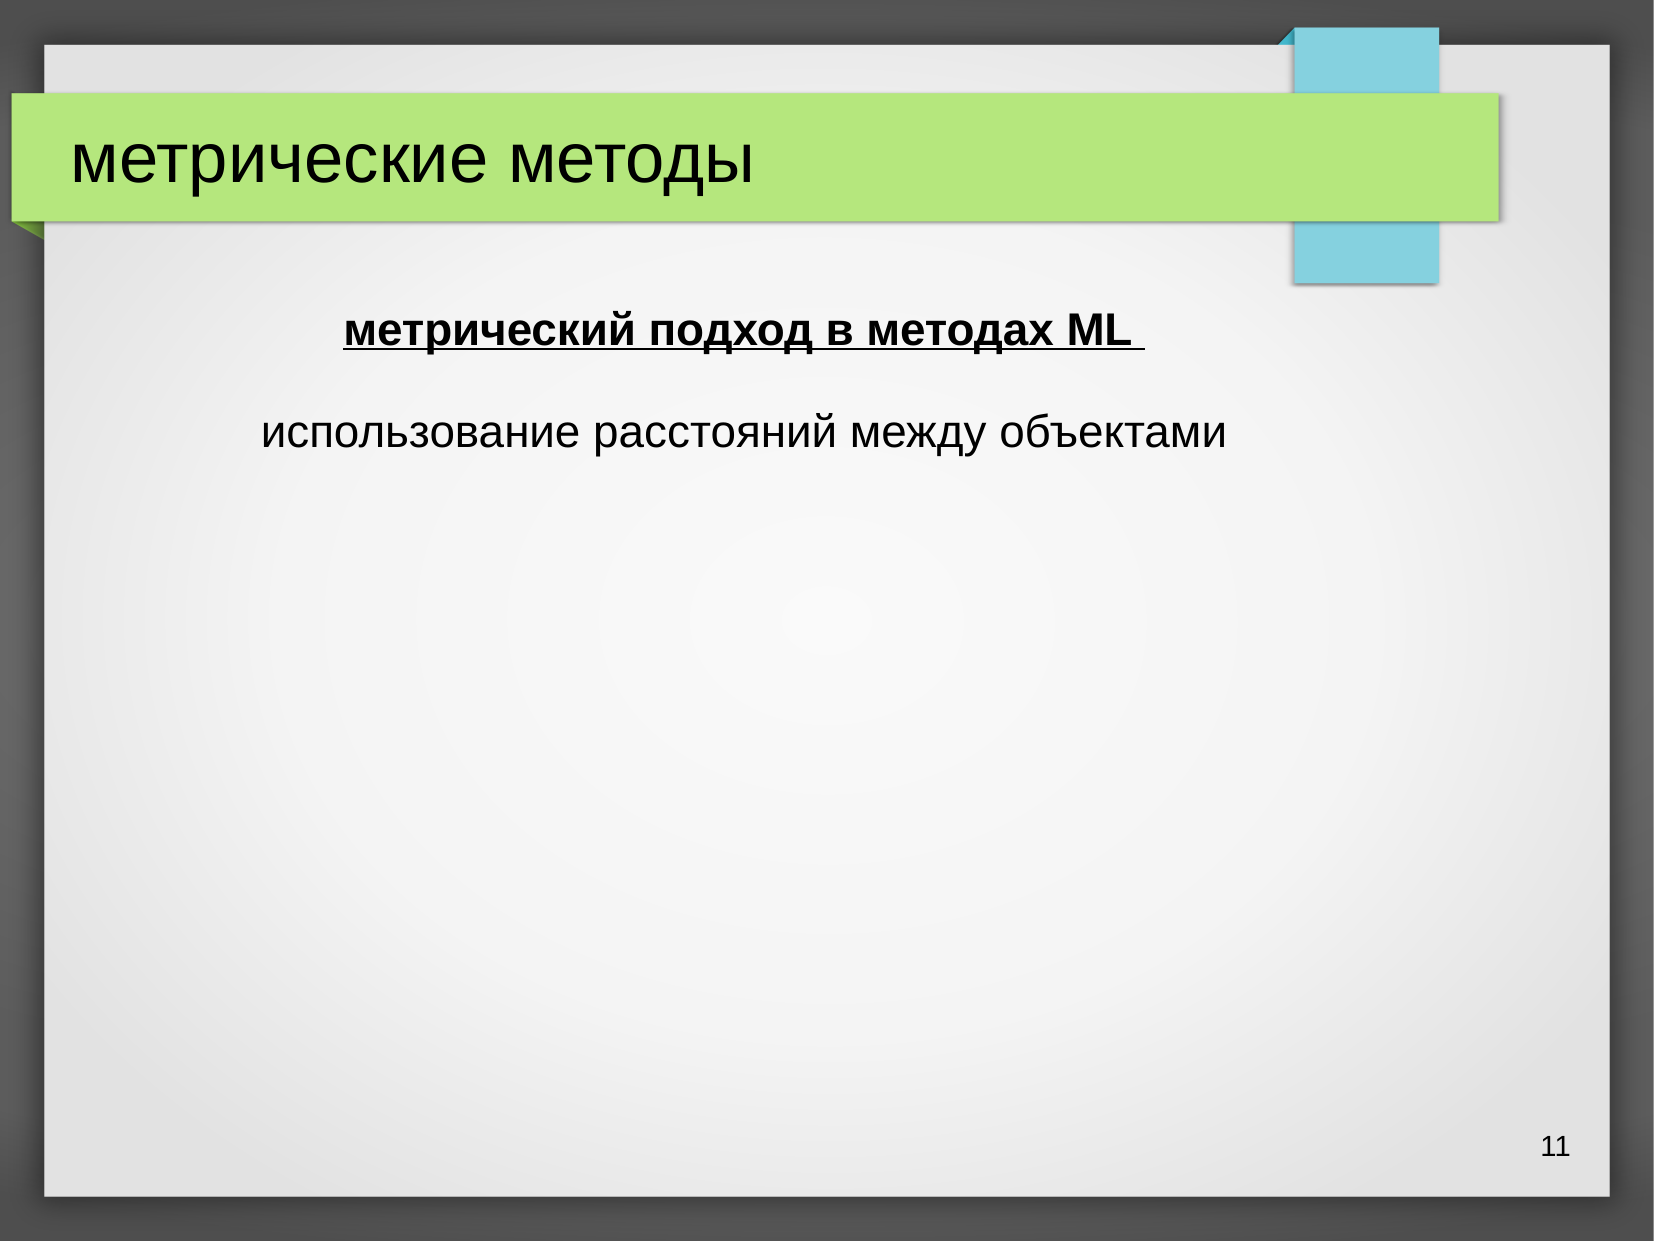

# метрические методы
метрический подход в методах ML
использование расстояний между объектами
11